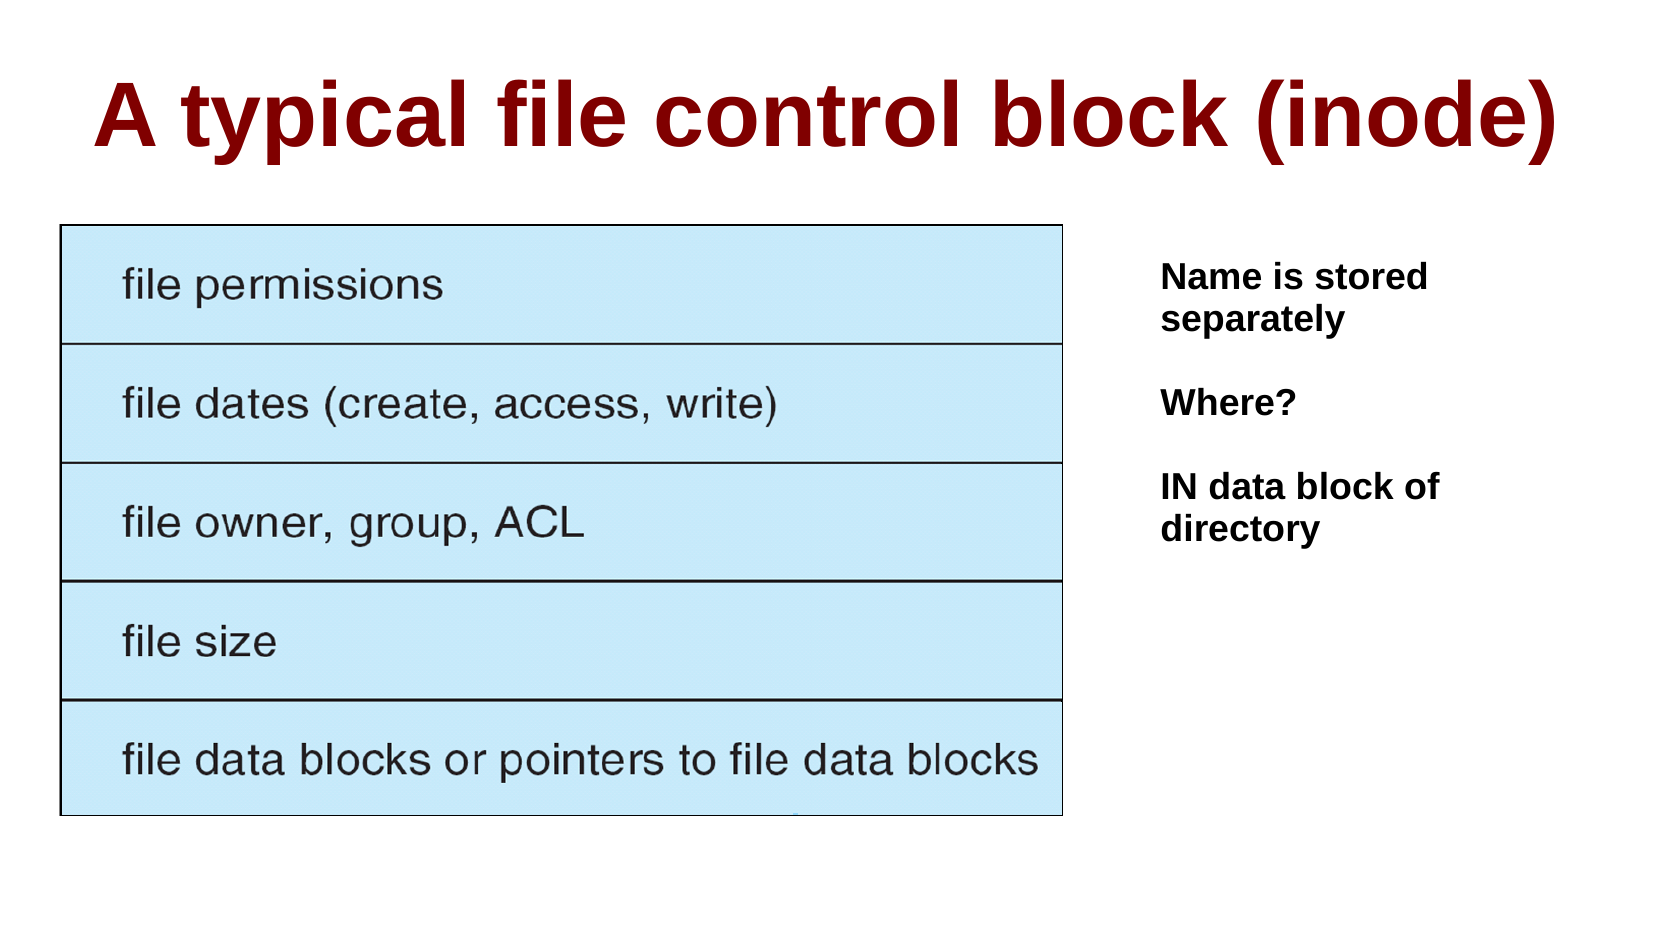

# A typical file control block (inode)
Name is stored separately
Where?
IN data block of directory